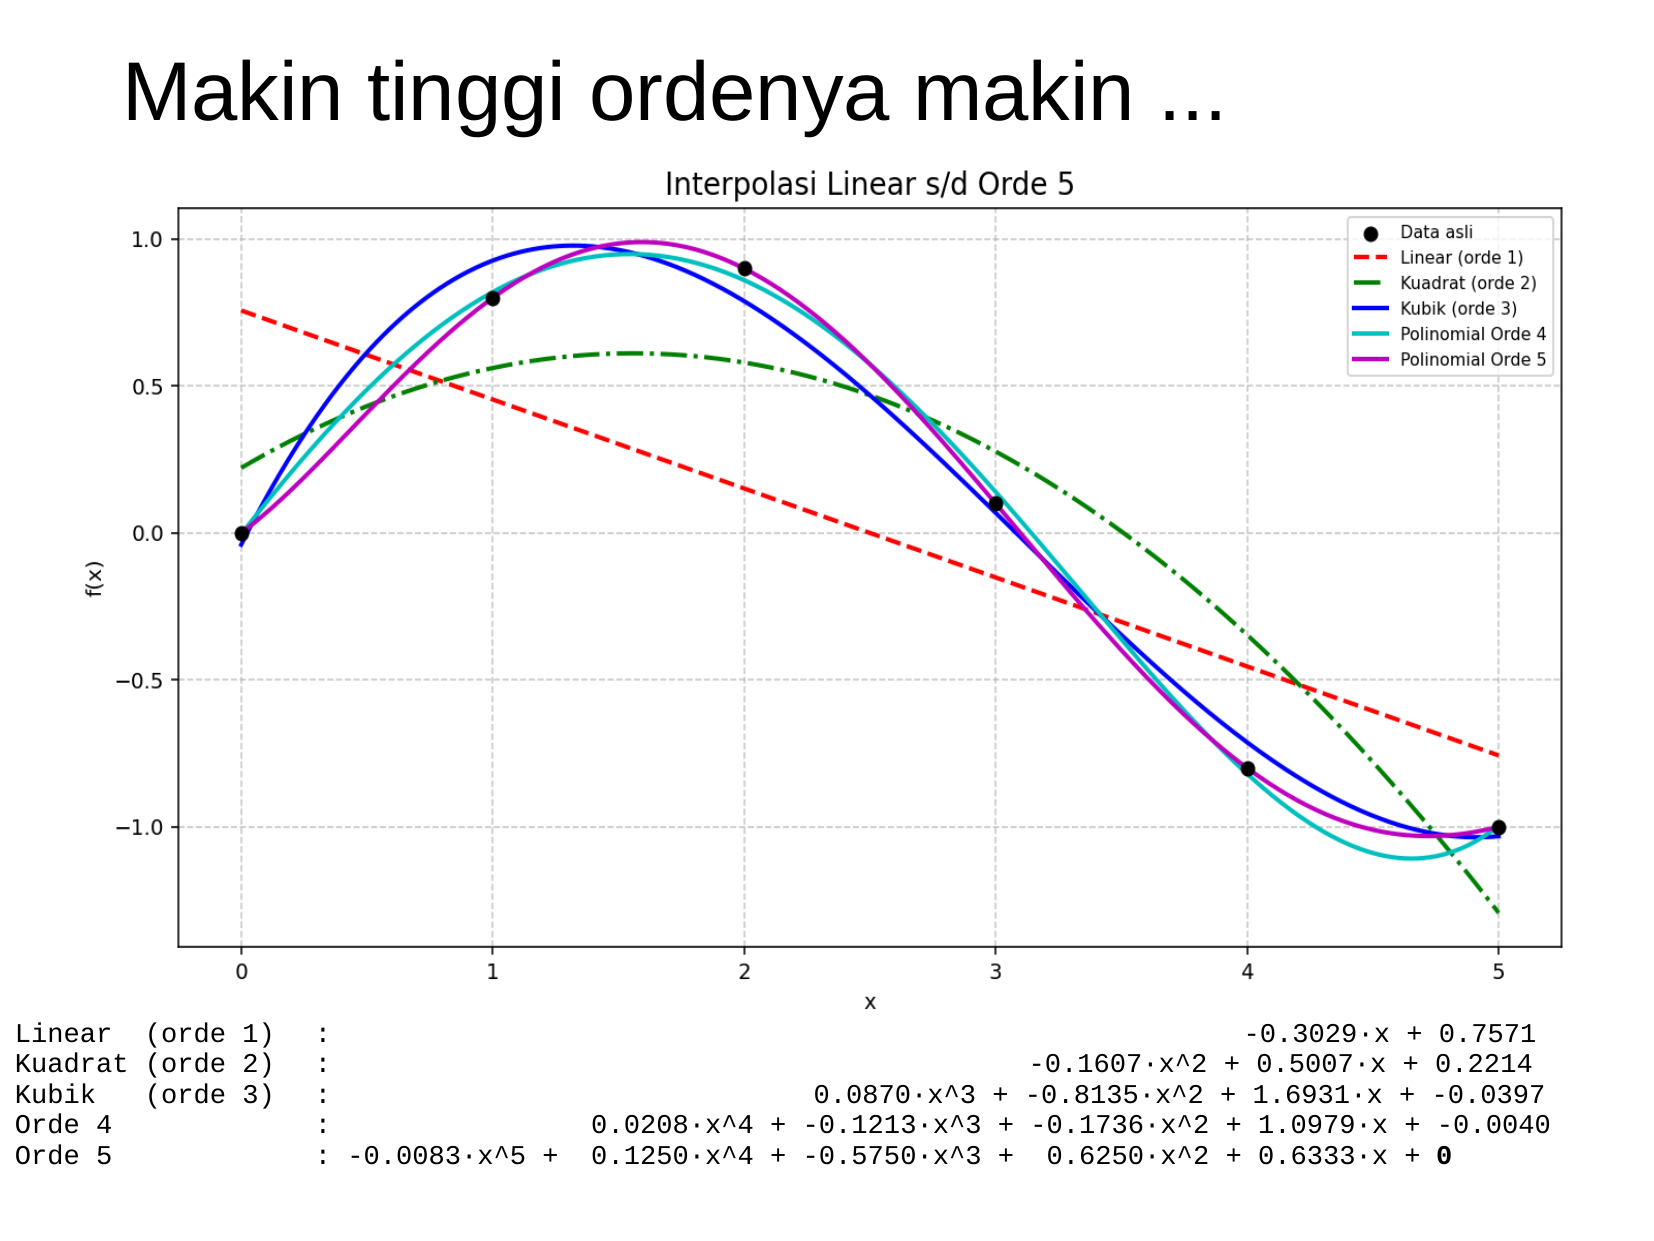

Makin tinggi ordenya makin ...
Linear (orde 1)	: 							 -0.3029·x + 0.7571
Kuadrat (orde 2)	: 								 -0.1607·x^2 + 0.5007·x + 0.2214
Kubik (orde 3)	: 						 0.0870·x^3 + -0.8135·x^2 + 1.6931·x + -0.0397
Orde 4 	: 0.0208·x^4 + -0.1213·x^3 + -0.1736·x^2 + 1.0979·x + -0.0040
Orde 5 			: -0.0083·x^5 + 0.1250·x^4 + -0.5750·x^3 + 0.6250·x^2 + 0.6333·x + 0